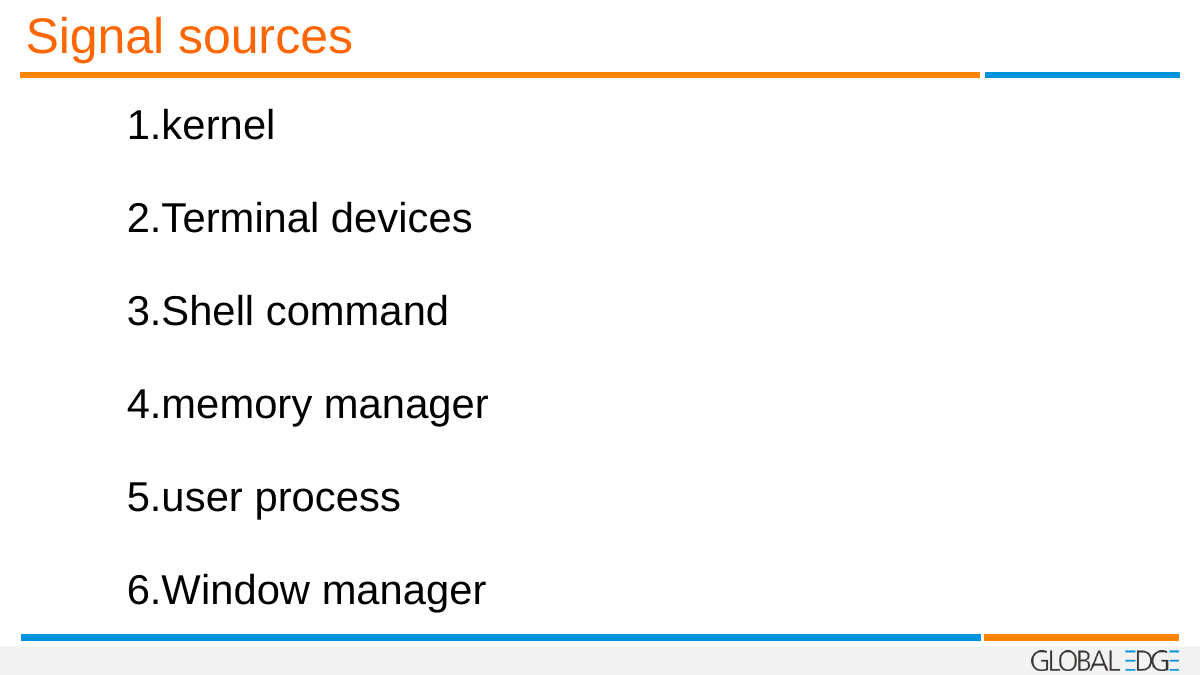

# Signal sources
1.kernel
2.Terminal devices
3.Shell command
4.memory manager
5.user process
6.Window manager